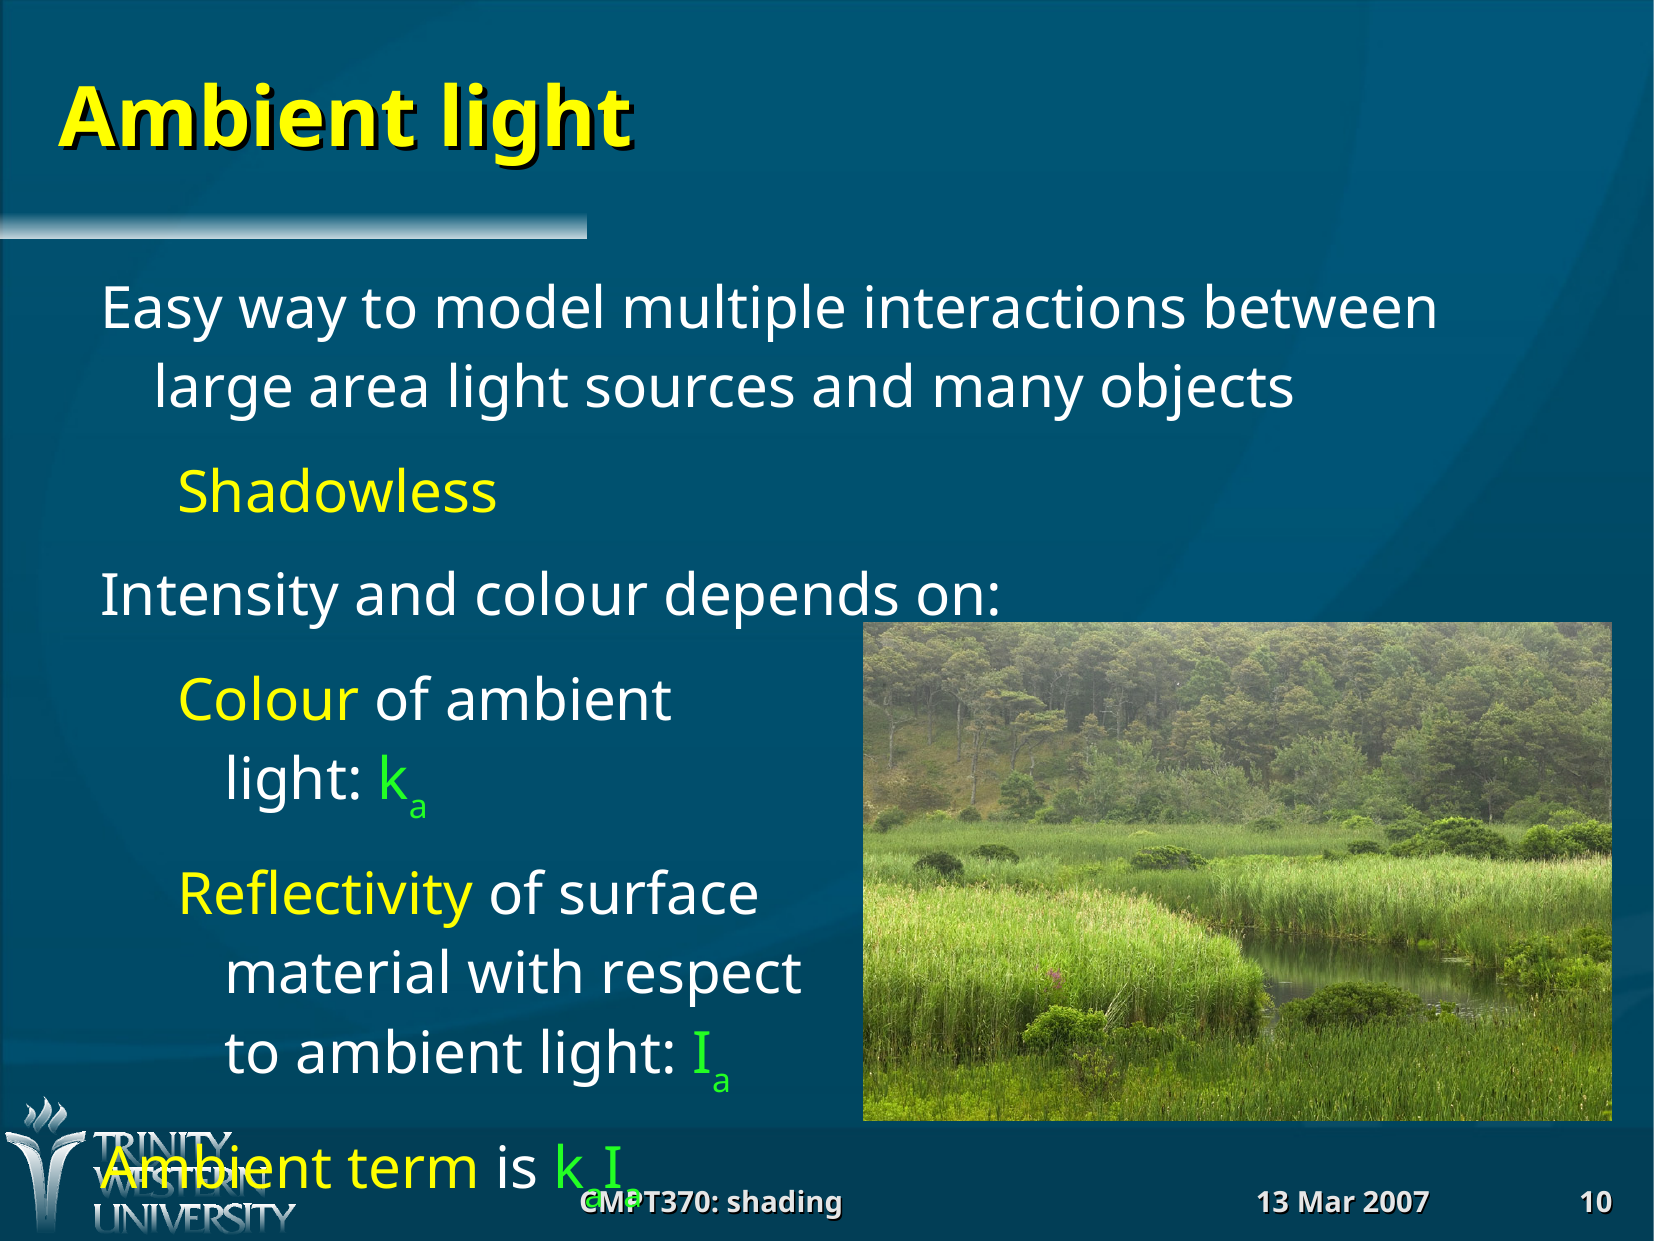

# Ambient light
Easy way to model multiple interactions between large area light sources and many objects
Shadowless
Intensity and colour depends on:
Colour of ambient
light: ka
Reflectivity of surface
material with respect
to ambient light: Ia
Ambient term is kaIa
CMPT370: shading
13 Mar 2007
10